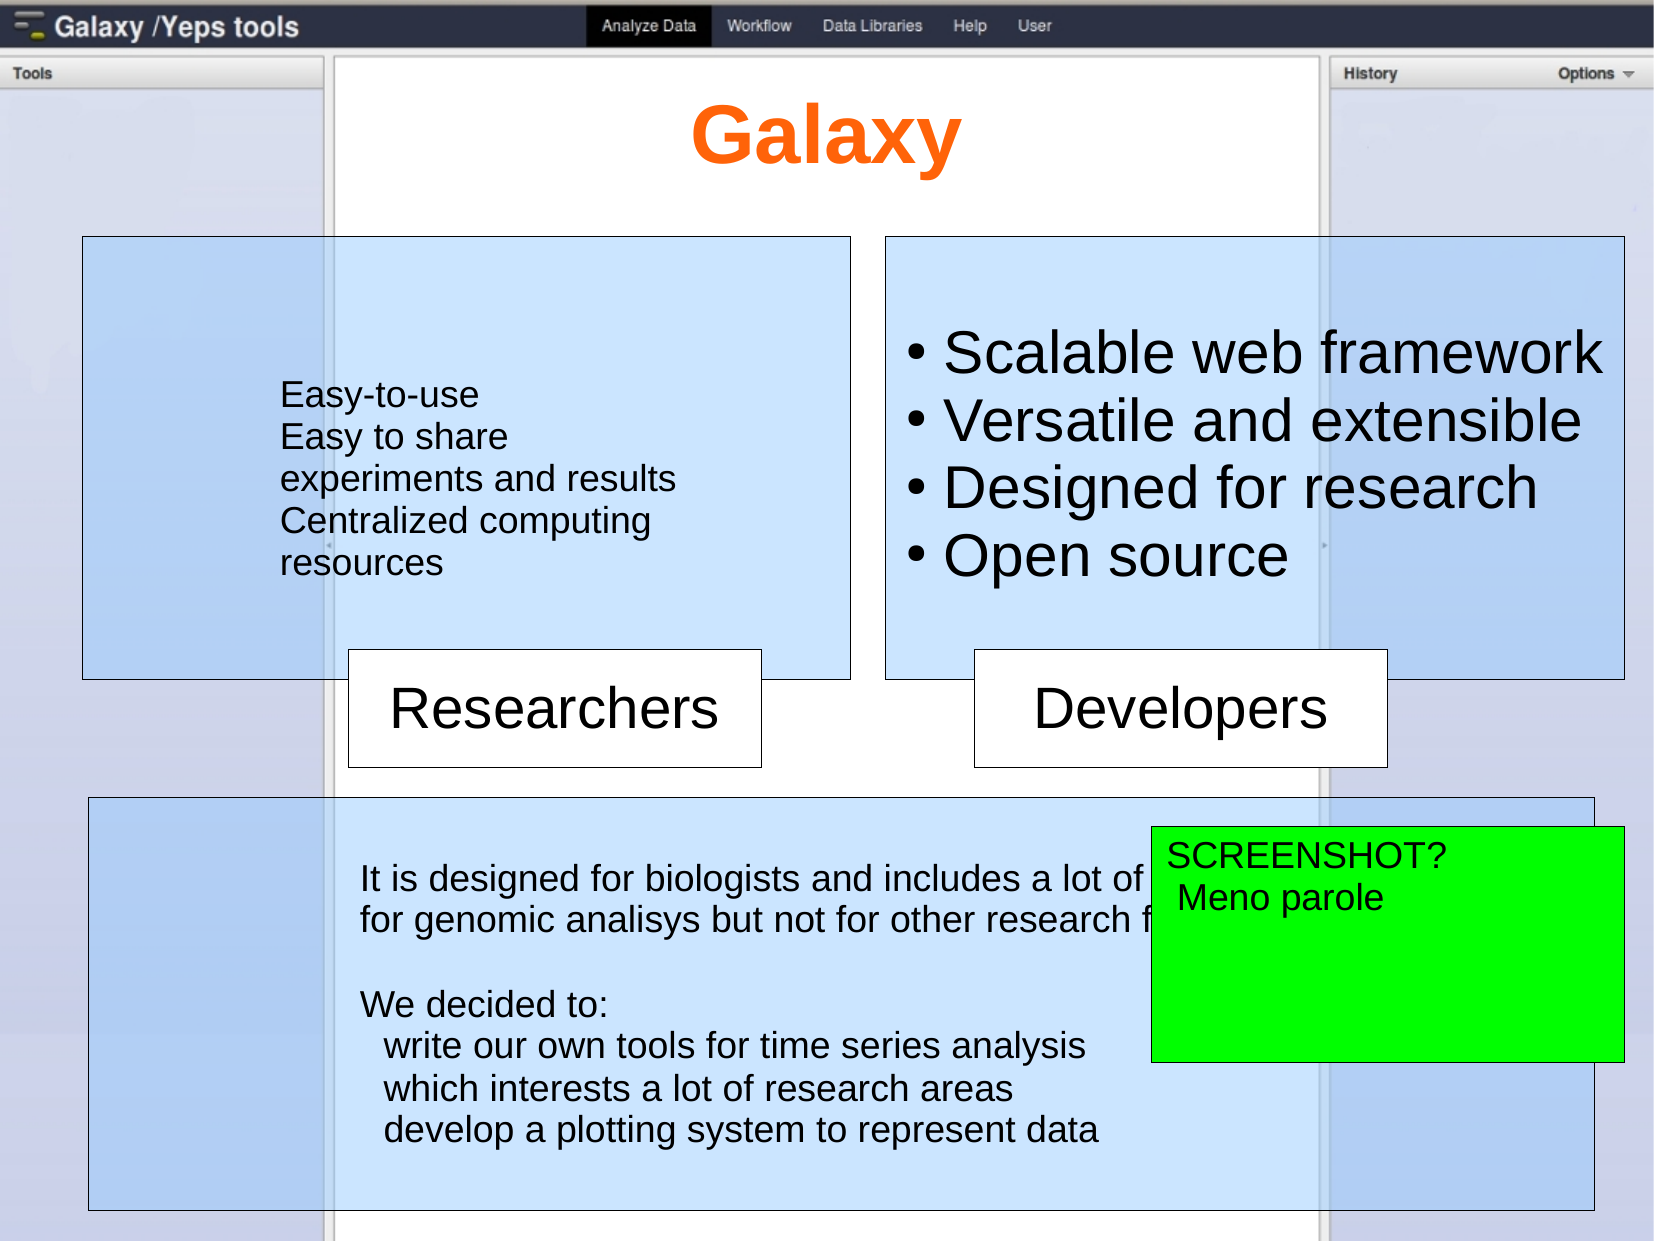

# Galaxy
 Easy-to-use
 Easy to share
 experiments and results
 Centralized computing
 resources
 Scalable web framework
 Versatile and extensible
 Designed for research
 Open source
Researchers
Developers
It is designed for biologists and includes a lot of tools only
for genomic analisys but not for other research fields.
We decided to:
 write our own tools for time series analysis
 which interests a lot of research areas
 develop a plotting system to represent data
SCREENSHOT?
 Meno parole